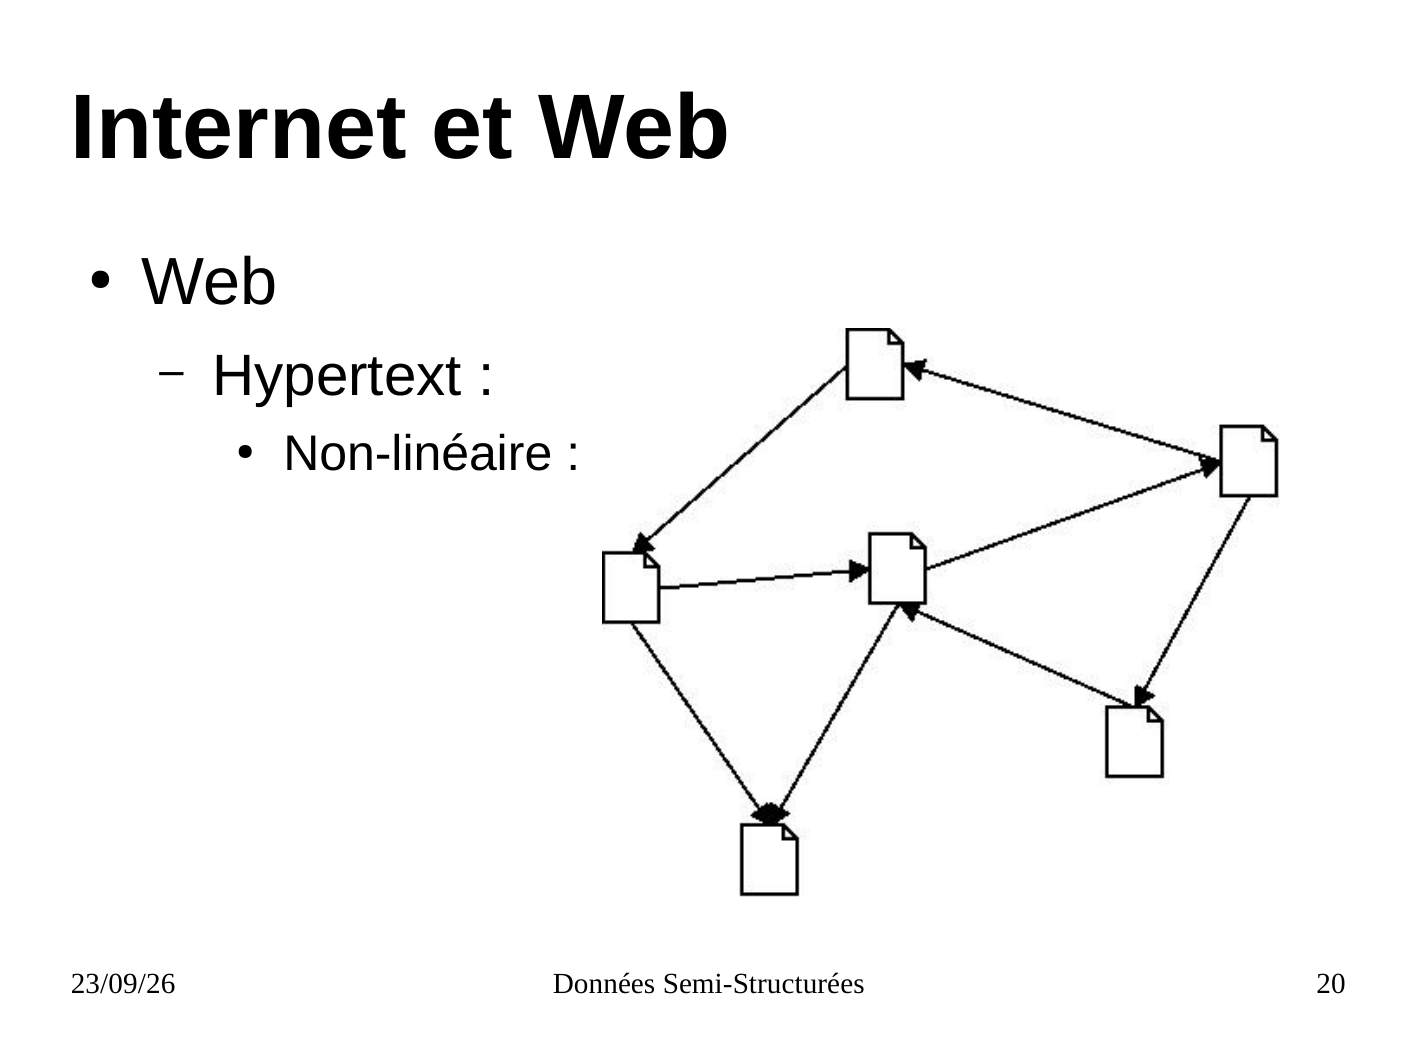

# Internet et Web
Web
Hypertext :
Non-linéaire :
Données Semi-Structurées
20